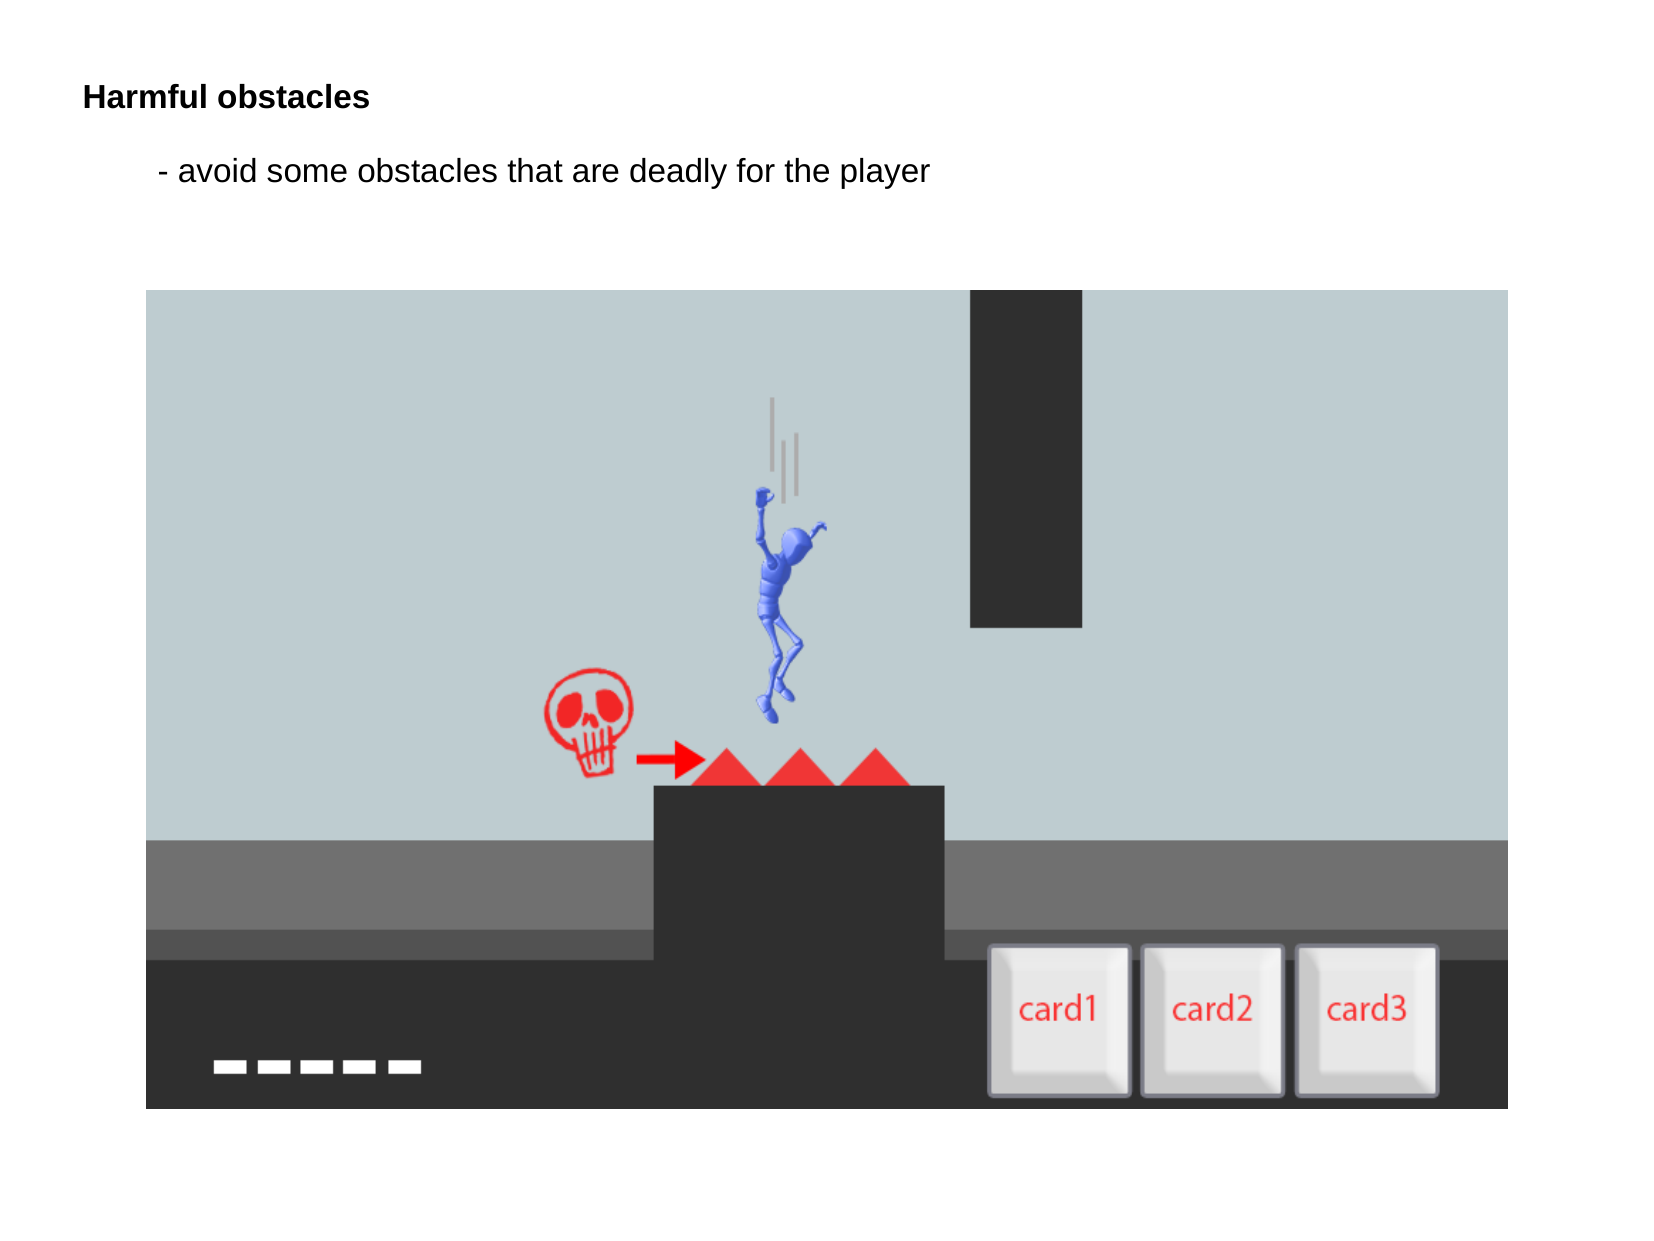

# Harmful obstacles - avoid some obstacles that are deadly for the player